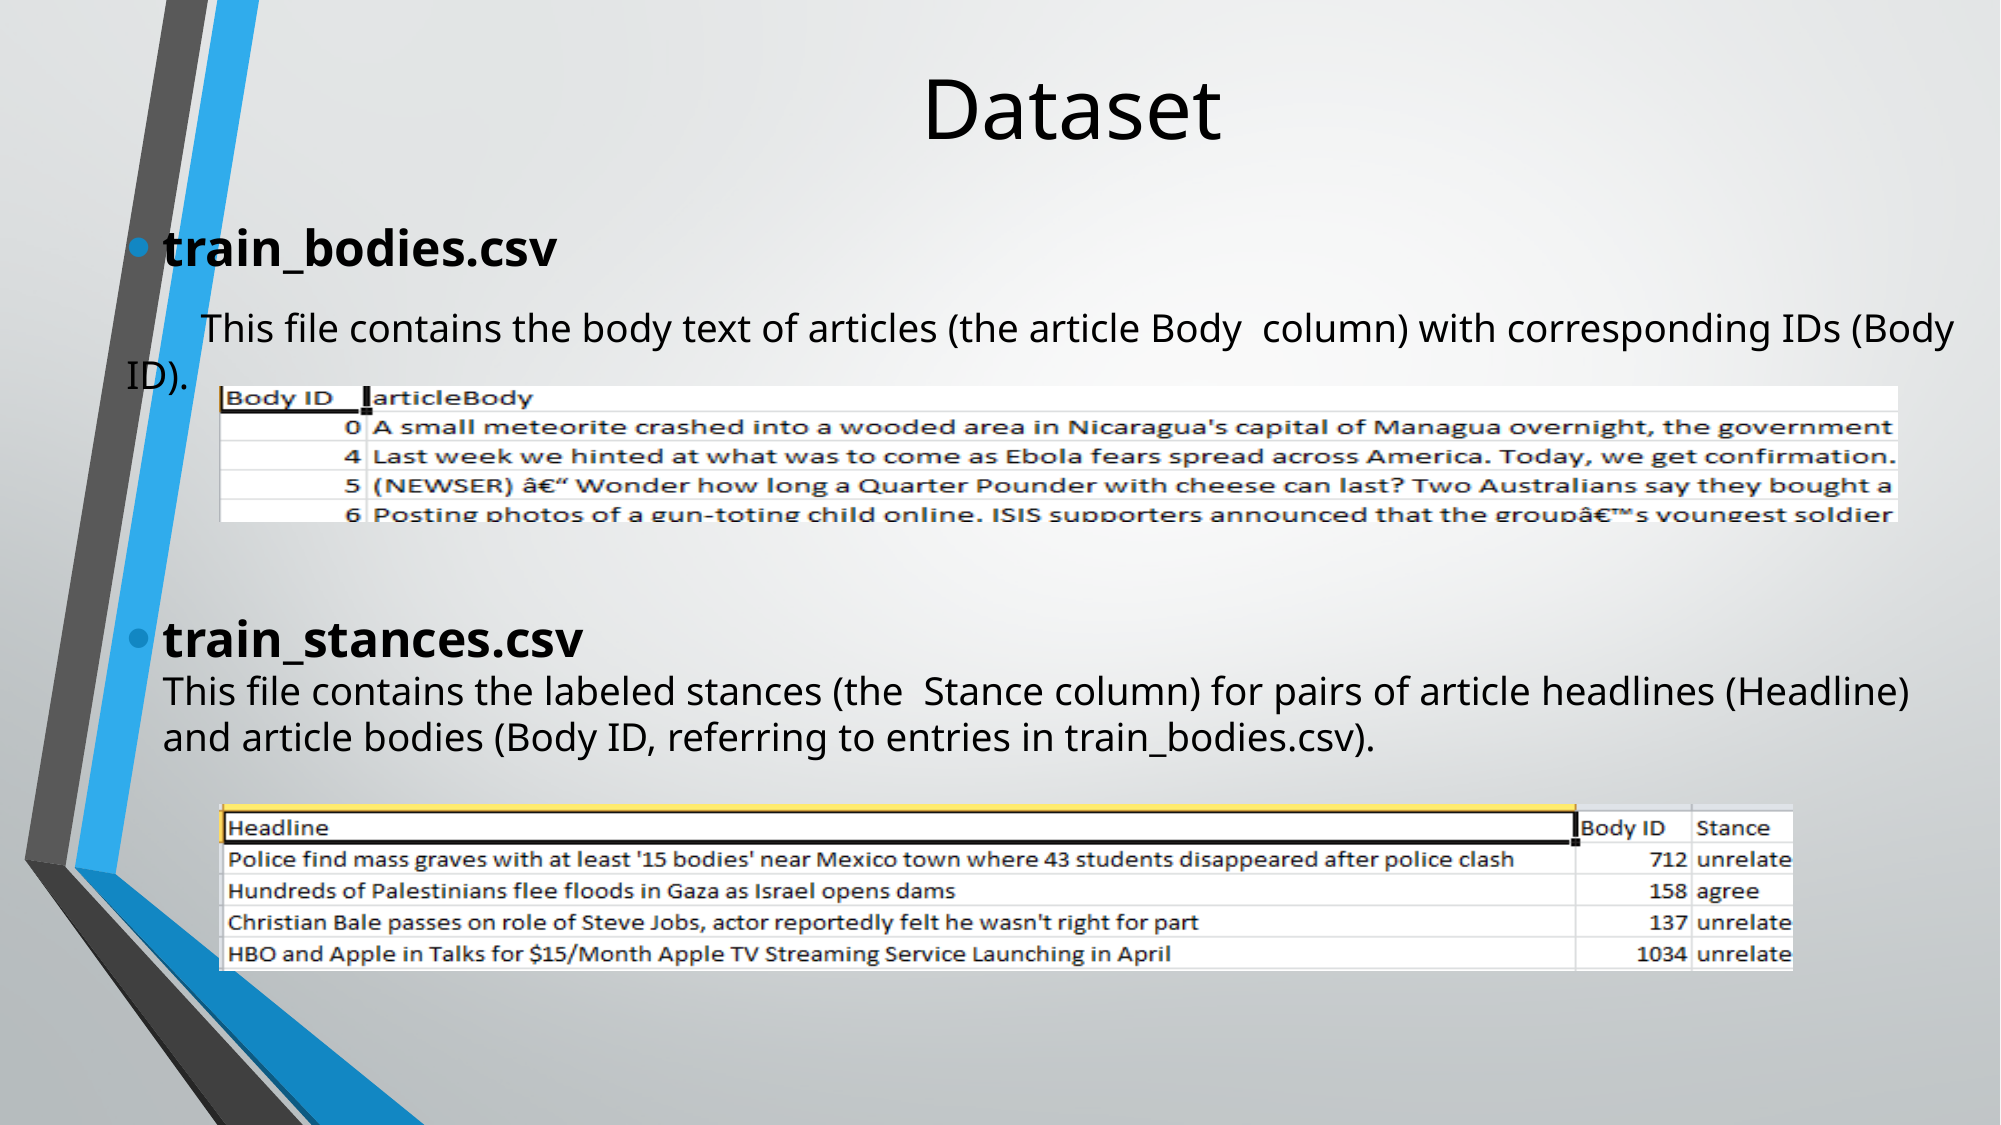

# Dataset
train_bodies.csv
 This file contains the body text of articles (the article Body column) with corresponding IDs (Body ID).
train_stances.csv
This file contains the labeled stances (the Stance column) for pairs of article headlines (Headline) and article bodies (Body ID, referring to entries in train_bodies.csv).